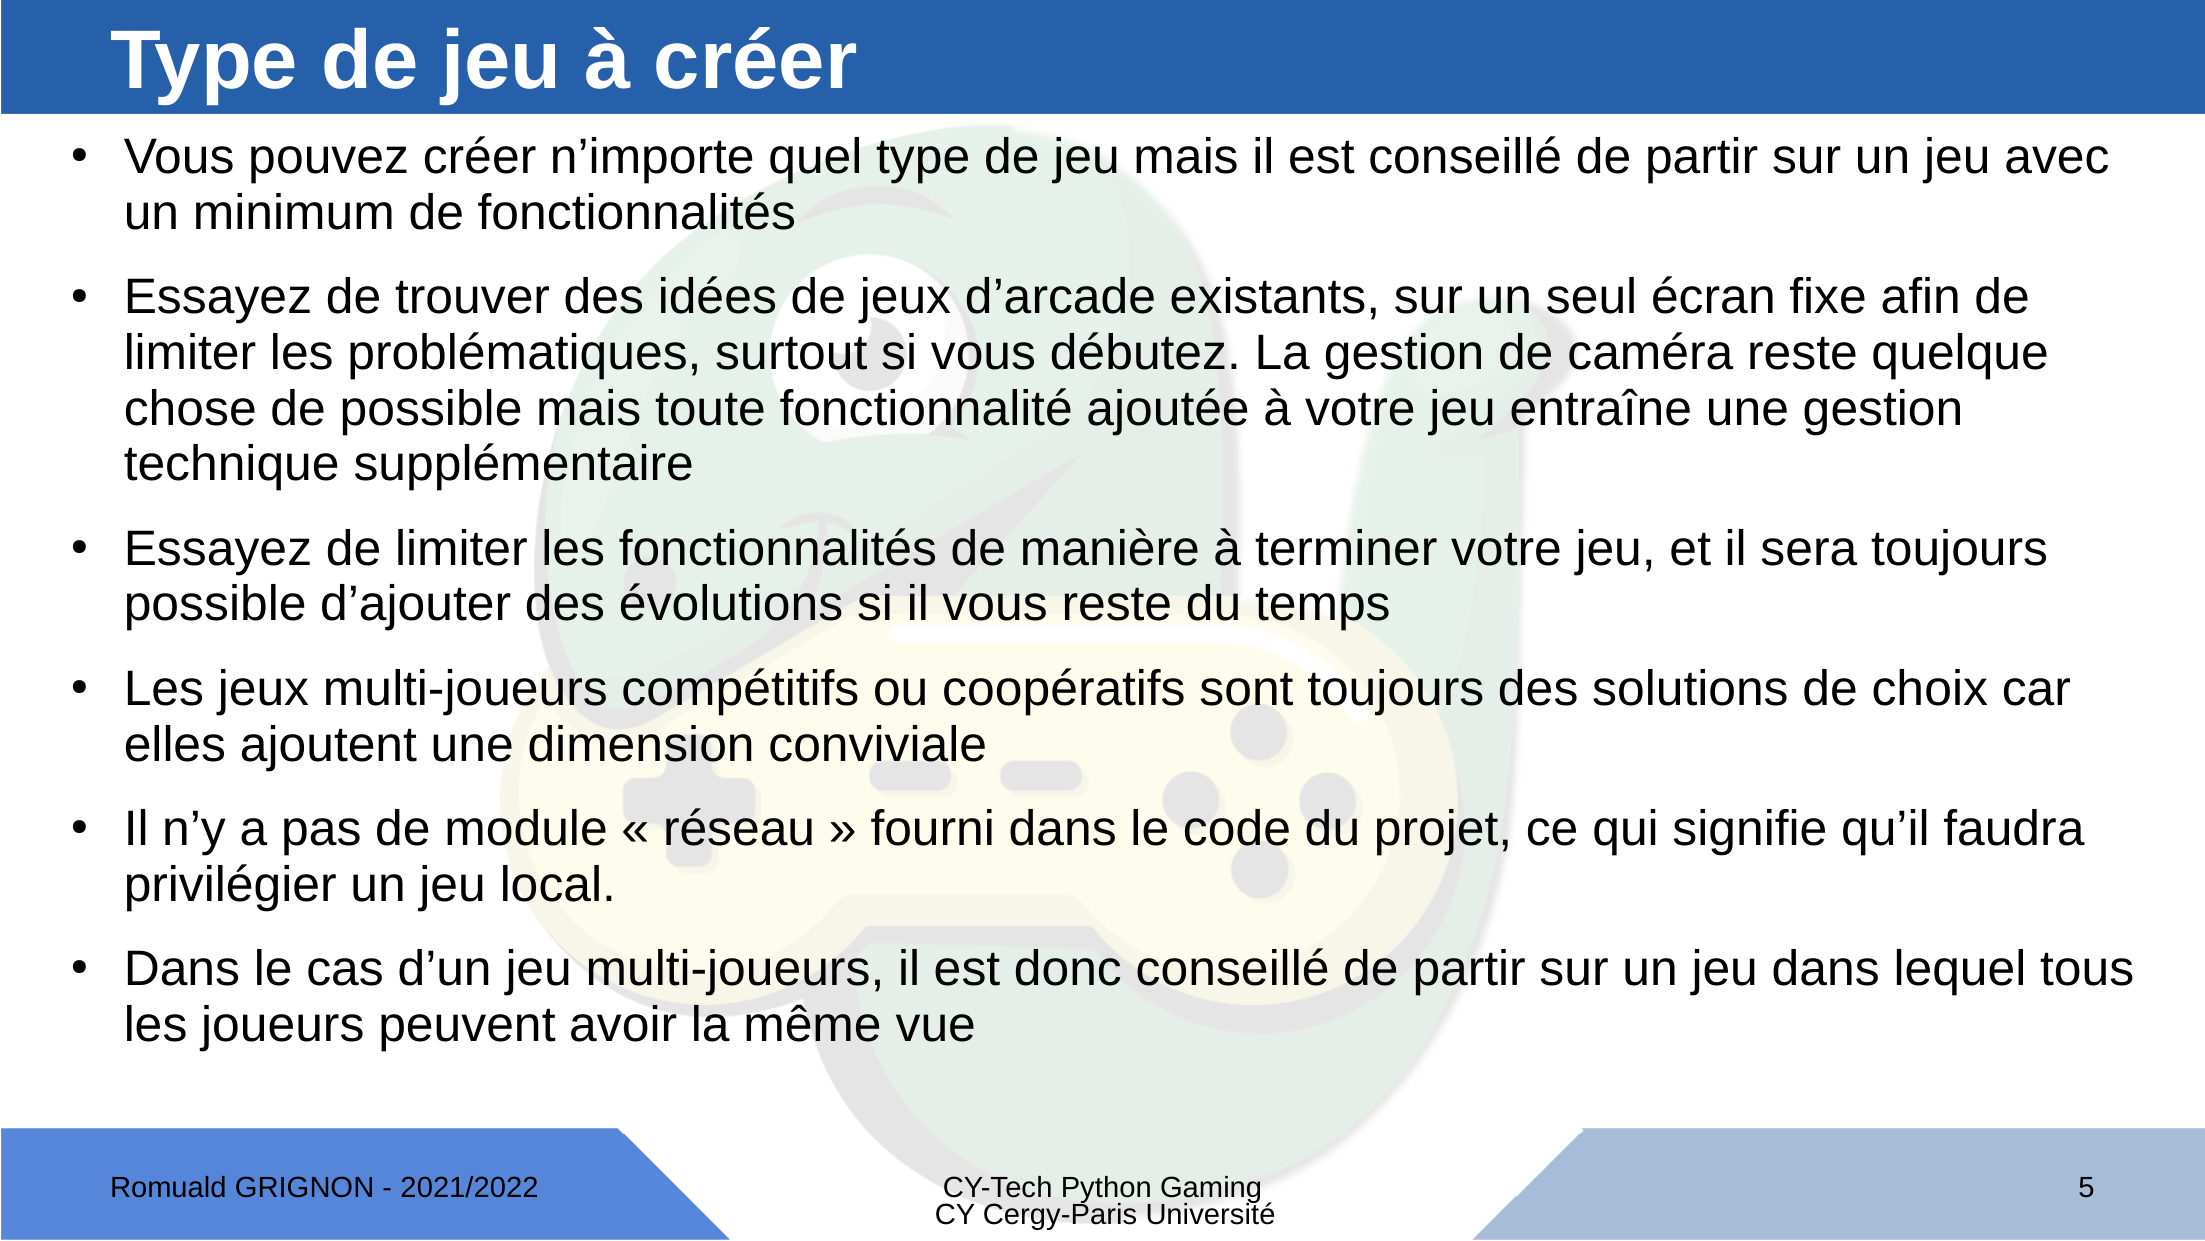

# Type de jeu à créer
Vous pouvez créer n’importe quel type de jeu mais il est conseillé de partir sur un jeu avec un minimum de fonctionnalités
Essayez de trouver des idées de jeux d’arcade existants, sur un seul écran fixe afin de limiter les problématiques, surtout si vous débutez. La gestion de caméra reste quelque chose de possible mais toute fonctionnalité ajoutée à votre jeu entraîne une gestion technique supplémentaire
Essayez de limiter les fonctionnalités de manière à terminer votre jeu, et il sera toujours possible d’ajouter des évolutions si il vous reste du temps
Les jeux multi-joueurs compétitifs ou coopératifs sont toujours des solutions de choix car elles ajoutent une dimension conviviale
Il n’y a pas de module « réseau » fourni dans le code du projet, ce qui signifie qu’il faudra privilégier un jeu local.
Dans le cas d’un jeu multi-joueurs, il est donc conseillé de partir sur un jeu dans lequel tous les joueurs peuvent avoir la même vue
Romuald GRIGNON - 2021/2022
 CY-Tech Python Gaming CY Cergy-Paris Université
5